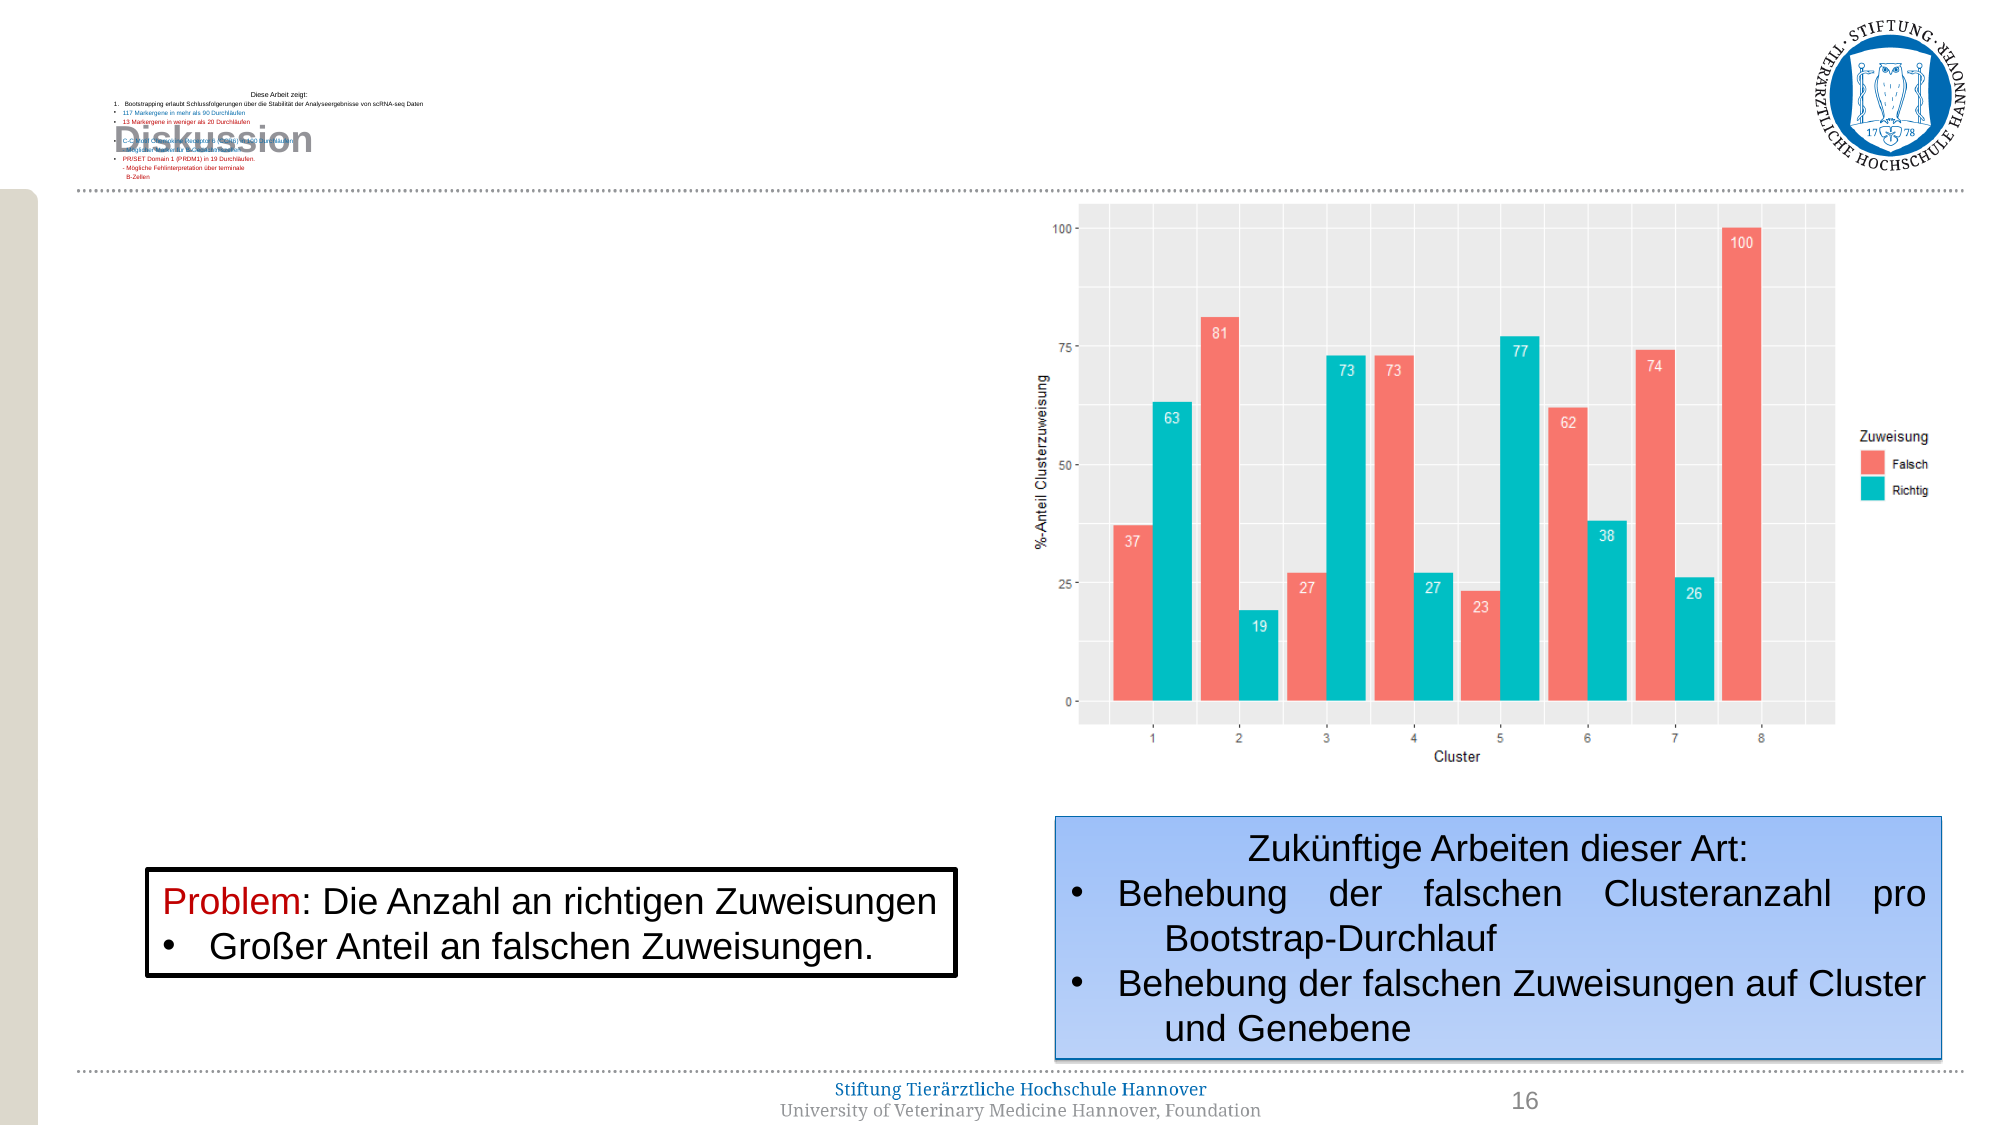

# Diskussion
Diese Arbeit zeigt:
Bootstrapping erlaubt Schlussfolgerungen über die Stabilität der Analyseergebnisse von scRNA-seq Daten
117 Markergene in mehr als 90 Durchläufen
13 Markergene in weniger als 20 Durchläufen
C-C Motif Chemokine Receptor 6 (CCR6) in 100 Durchläufen
     - Möglicher Marker für B-Gedächtniszellen
PR/SET Domain 1 (PRDM1) in 19 Durchläufen.
     - Mögliche Fehlinterpretation über terminale
       B-Zellen
Zukünftige Arbeiten dieser Art:
Behebung der falschen Clusteranzahl pro Bootstrap-Durchlauf
Behebung der falschen Zuweisungen auf Cluster und Genebene
Problem: Die Anzahl an richtigen Zuweisungen
Großer Anteil an falschen Zuweisungen.